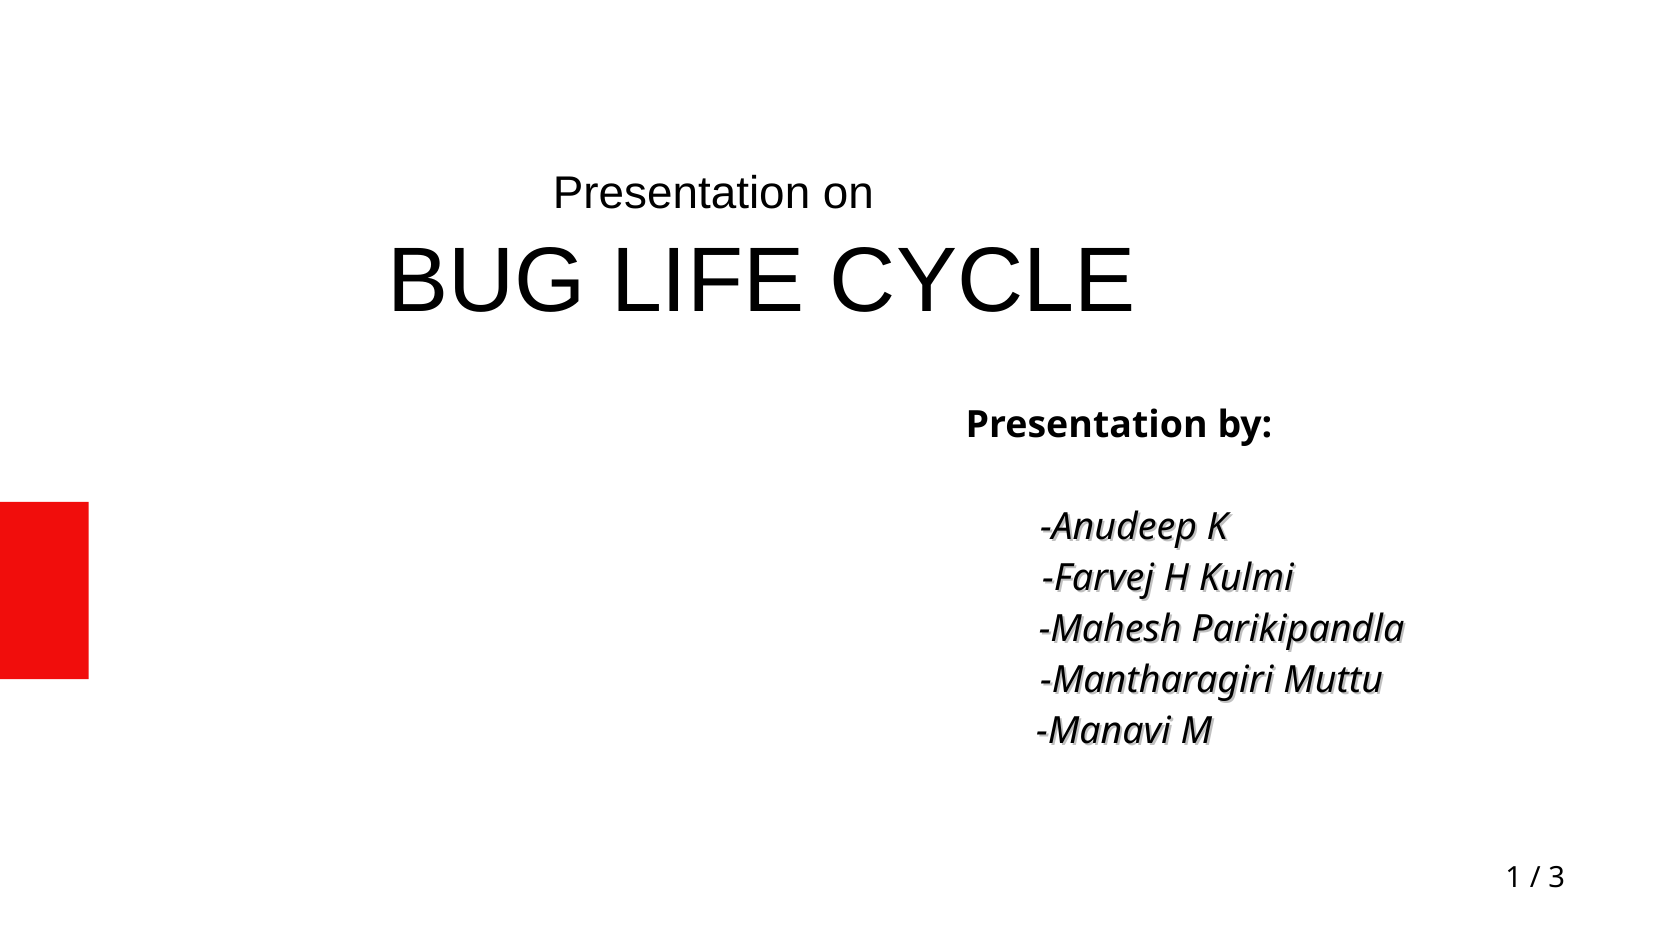

Presentation on
BUG LIFE CYCLE
# Presentation by:
 -Anudeep K
 -Farvej H Kulmi
 -Mahesh Parikipandla
 -Mantharagiri Muttu
 -Manavi M
1